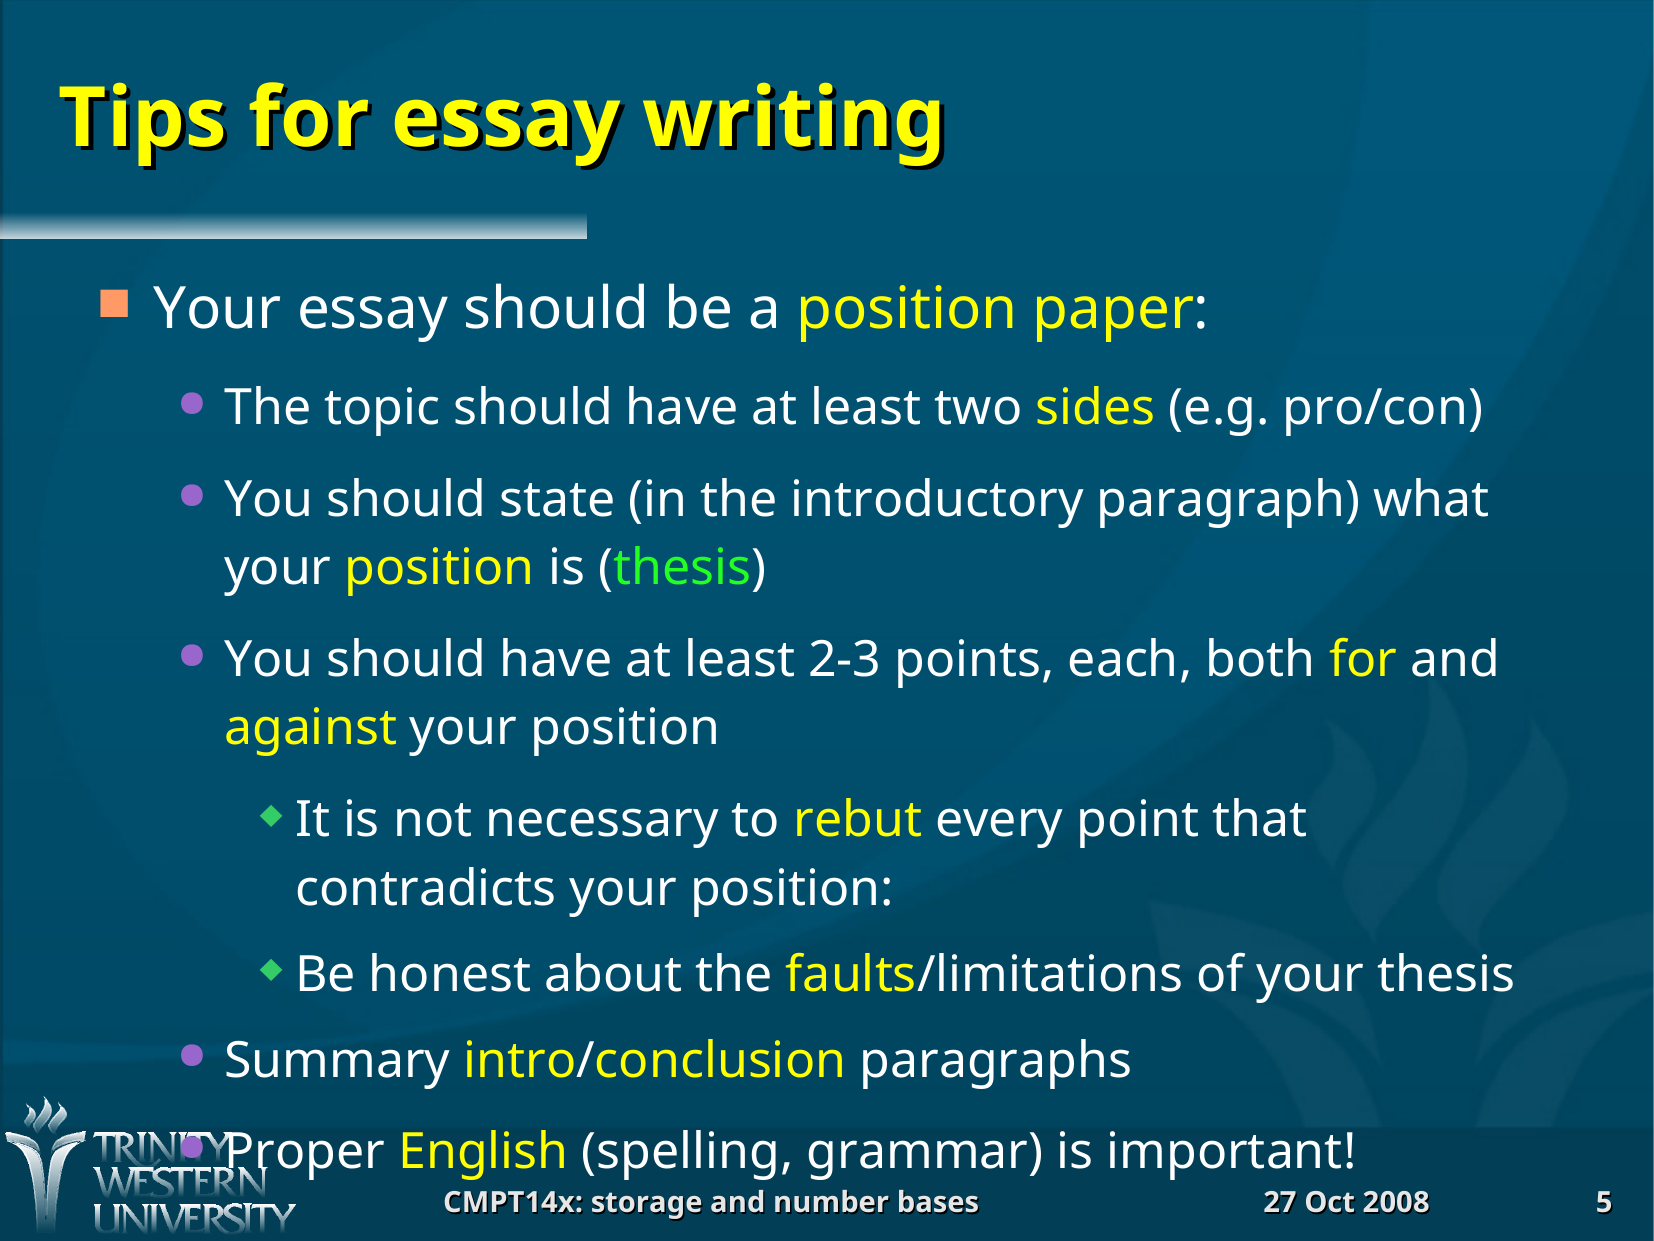

# Tips for essay writing
Your essay should be a position paper:
The topic should have at least two sides (e.g. pro/con)
You should state (in the introductory paragraph) what your position is (thesis)
You should have at least 2-3 points, each, both for and against your position
It is not necessary to rebut every point that contradicts your position:
Be honest about the faults/limitations of your thesis
Summary intro/conclusion paragraphs
Proper English (spelling, grammar) is important!
CMPT14x: storage and number bases
27 Oct 2008
5